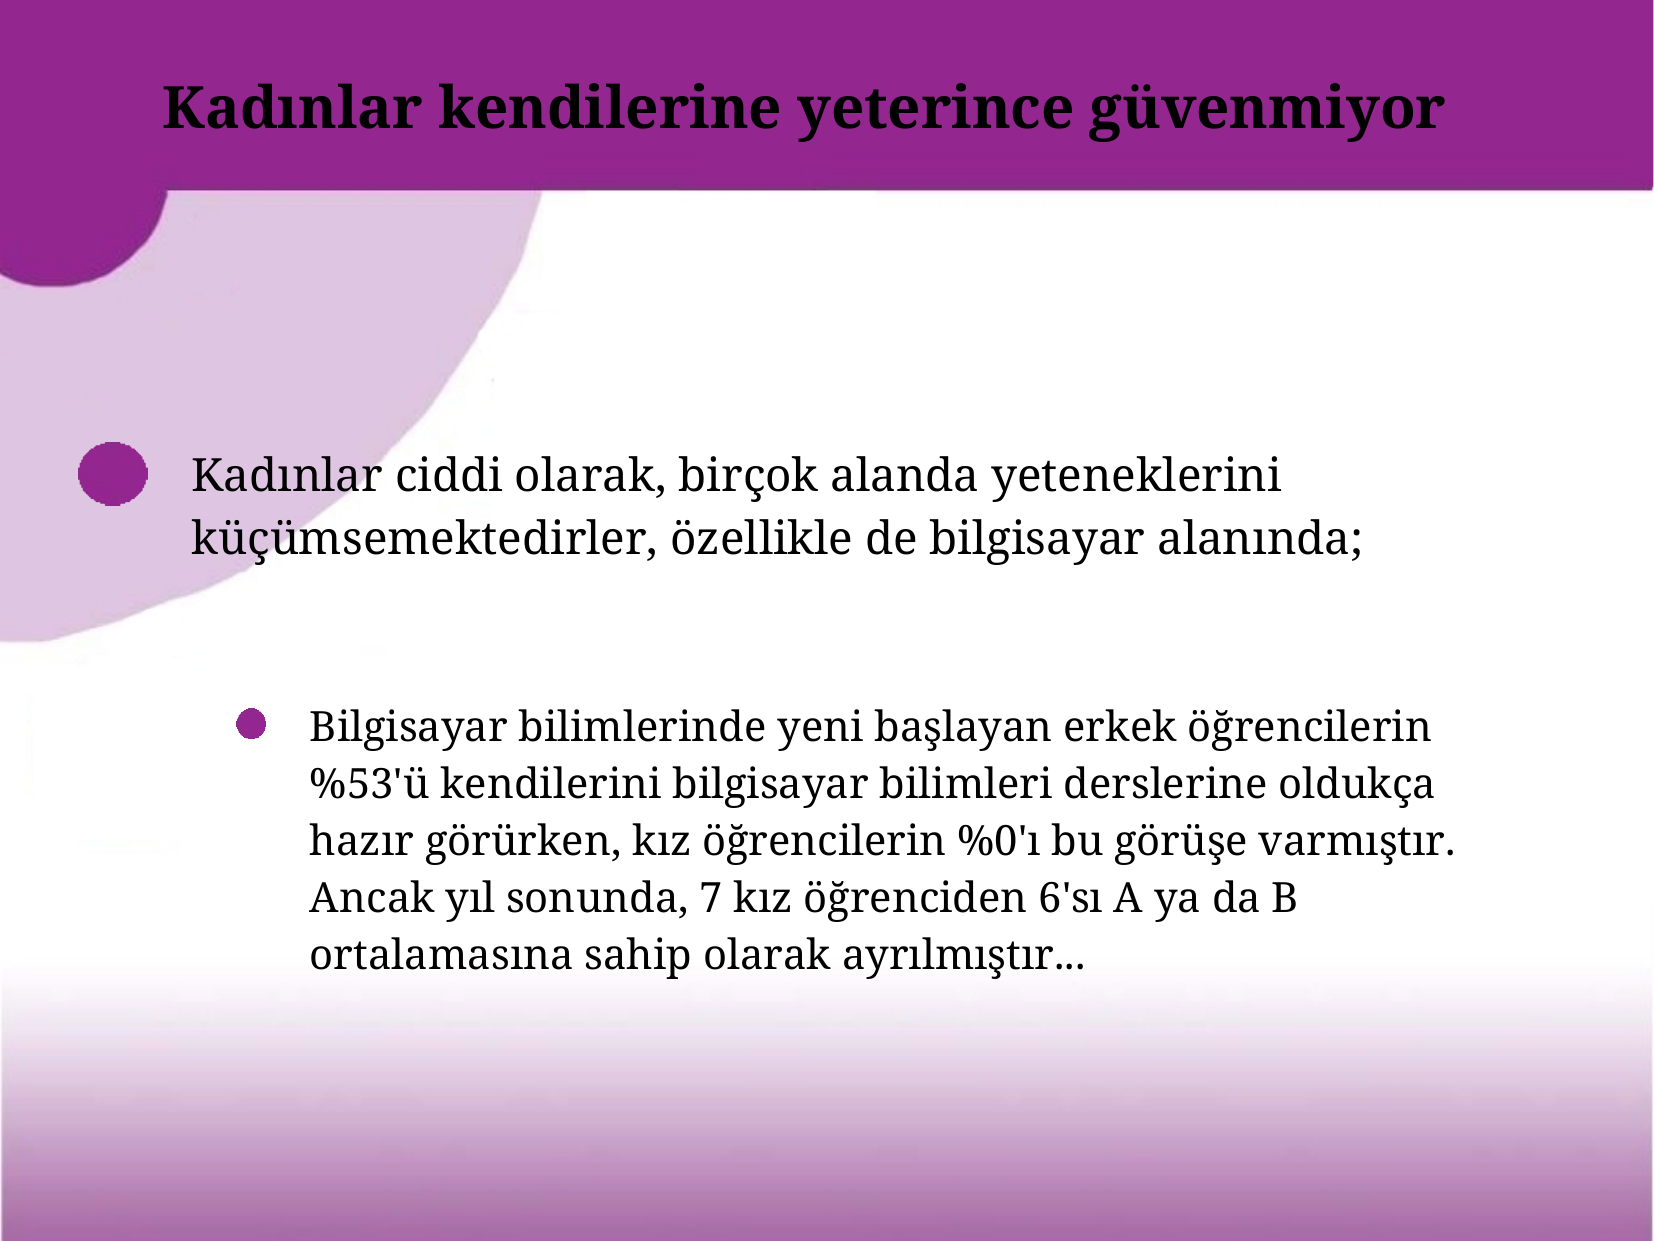

Kadınlar kendilerine yeterince güvenmiyor
Kadınlar ciddi olarak, birçok alanda yeteneklerini küçümsemektedirler, özellikle de bilgisayar alanında;
Bilgisayar bilimlerinde yeni başlayan erkek öğrencilerin %53'ü kendilerini bilgisayar bilimleri derslerine oldukça hazır görürken, kız öğrencilerin %0'ı bu görüşe varmıştır. Ancak yıl sonunda, 7 kız öğrenciden 6'sı A ya da B ortalamasına sahip olarak ayrılmıştır...